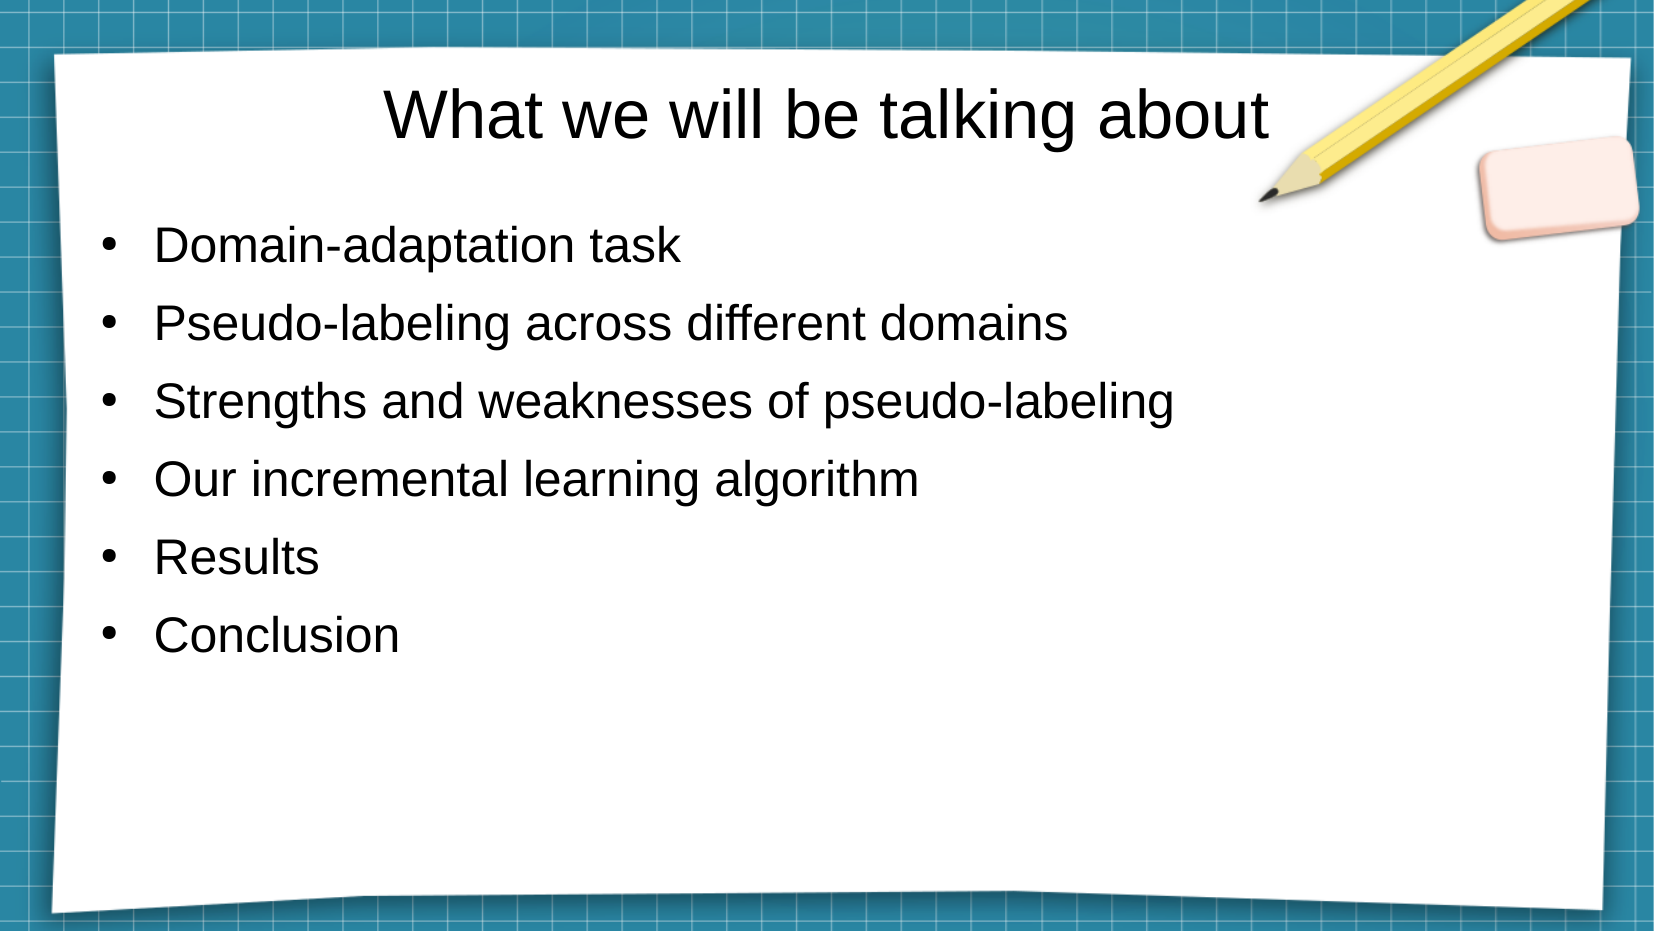

# What we will be talking about
Domain-adaptation task
Pseudo-labeling across different domains
Strengths and weaknesses of pseudo-labeling
Our incremental learning algorithm
Results
Conclusion